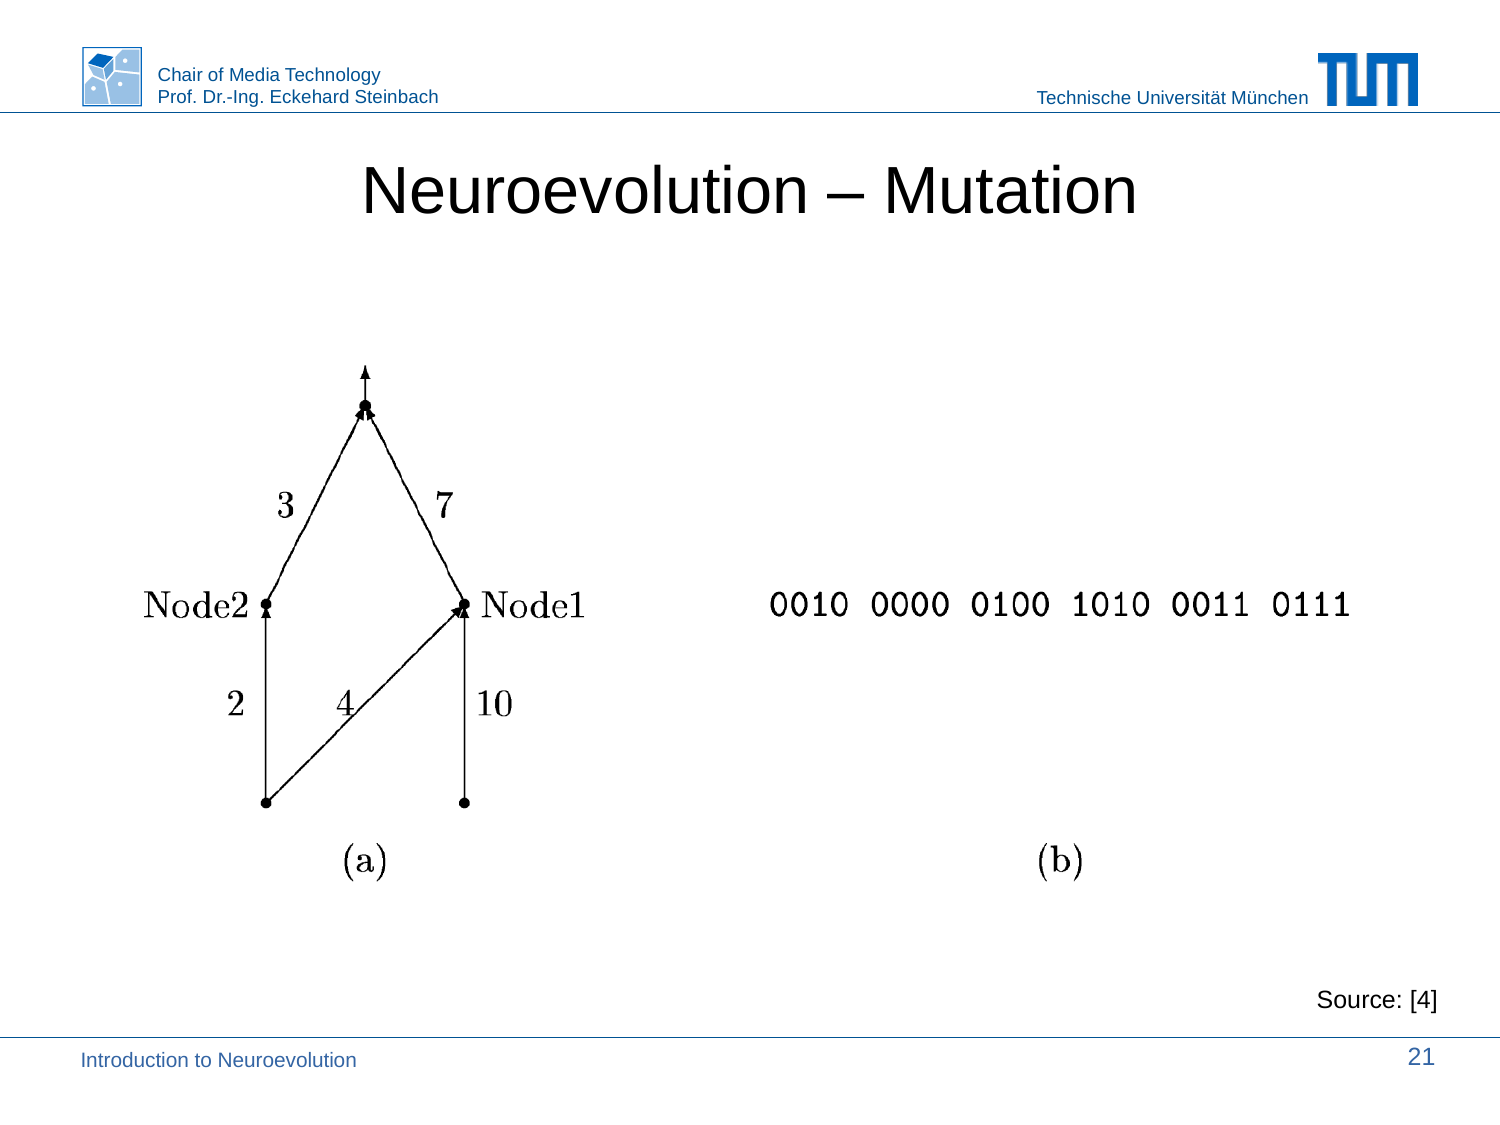

# Neuroevolution – Mutation
Source: [4]
Introduction to Neuroevolution